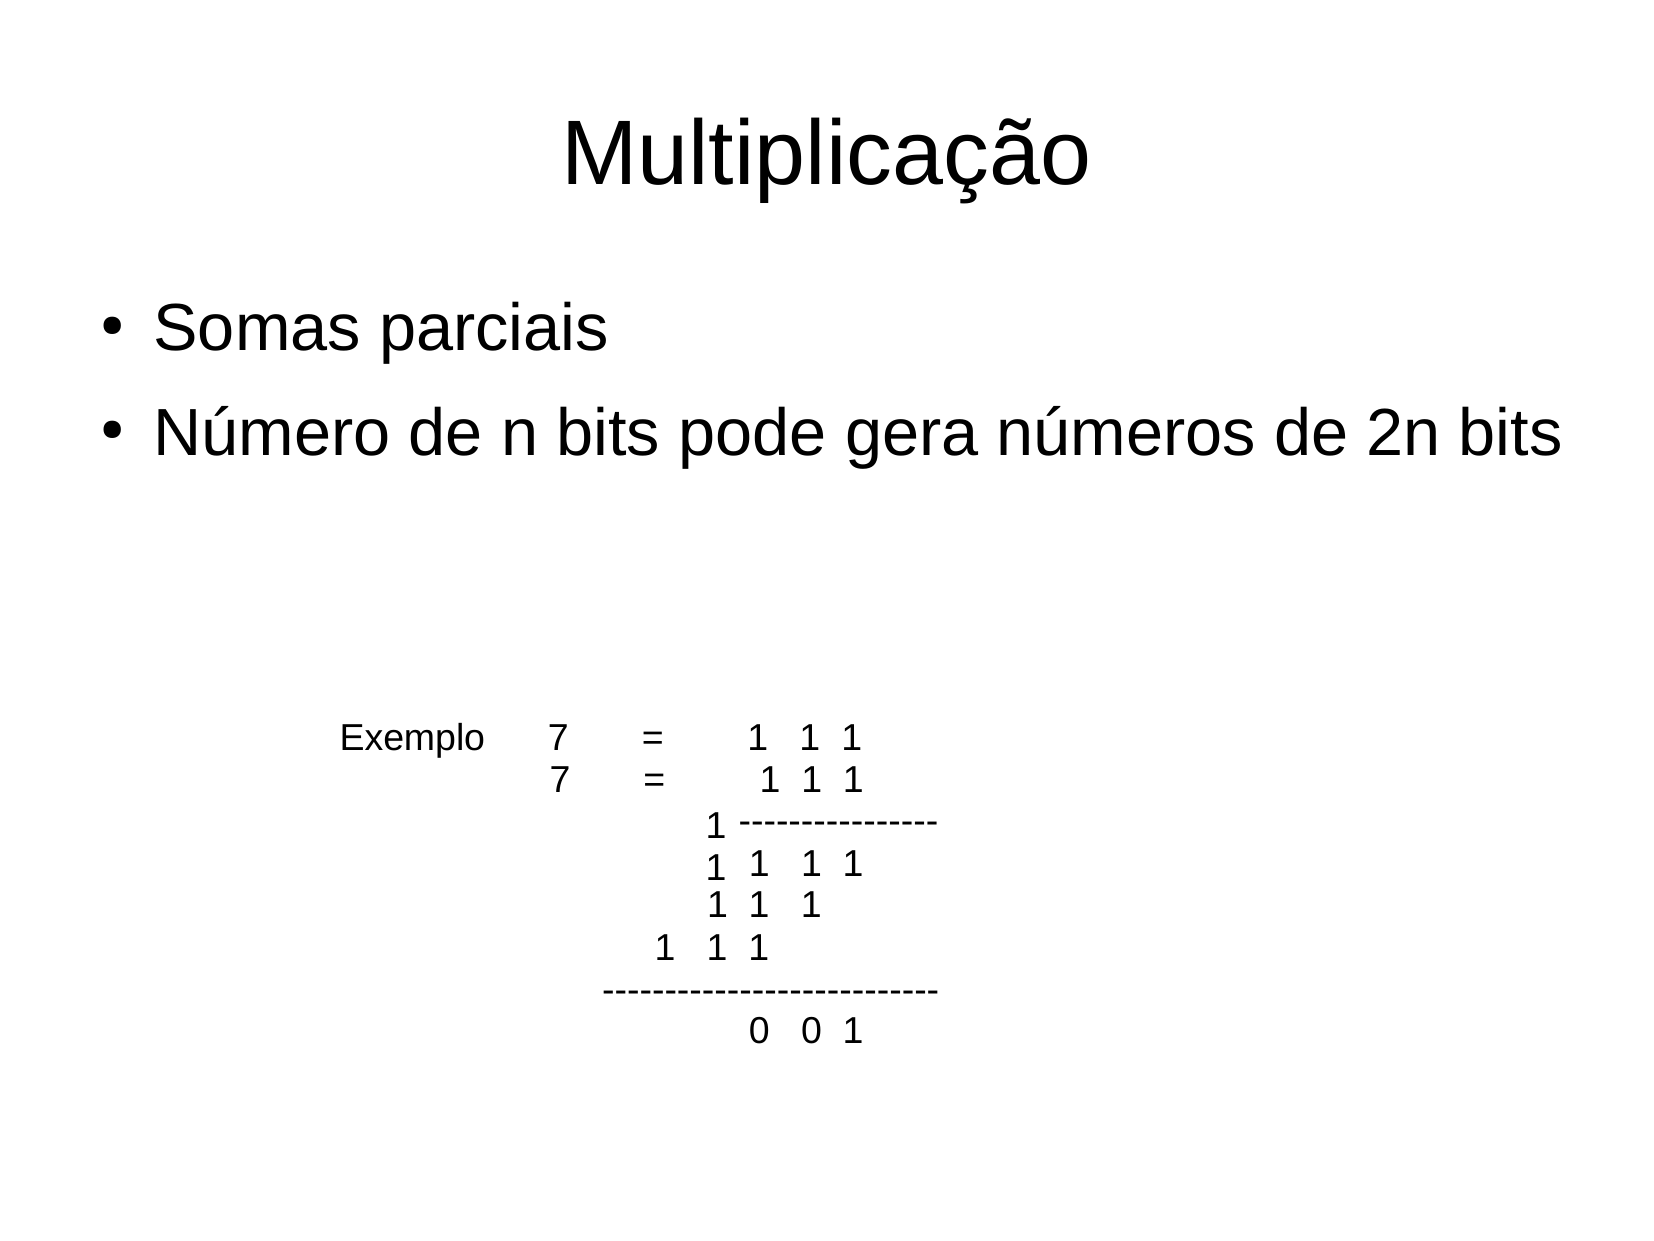

# Multiplicação
Somas parciais
Número de n bits pode gera números de 2n bits
Exemplo 7 = 1 1 1
 7 = 1 1 1
 ----------------
 1 1 1
 1 1 1
 1 1 1
 ---------------------------
 0 0 1
1
1